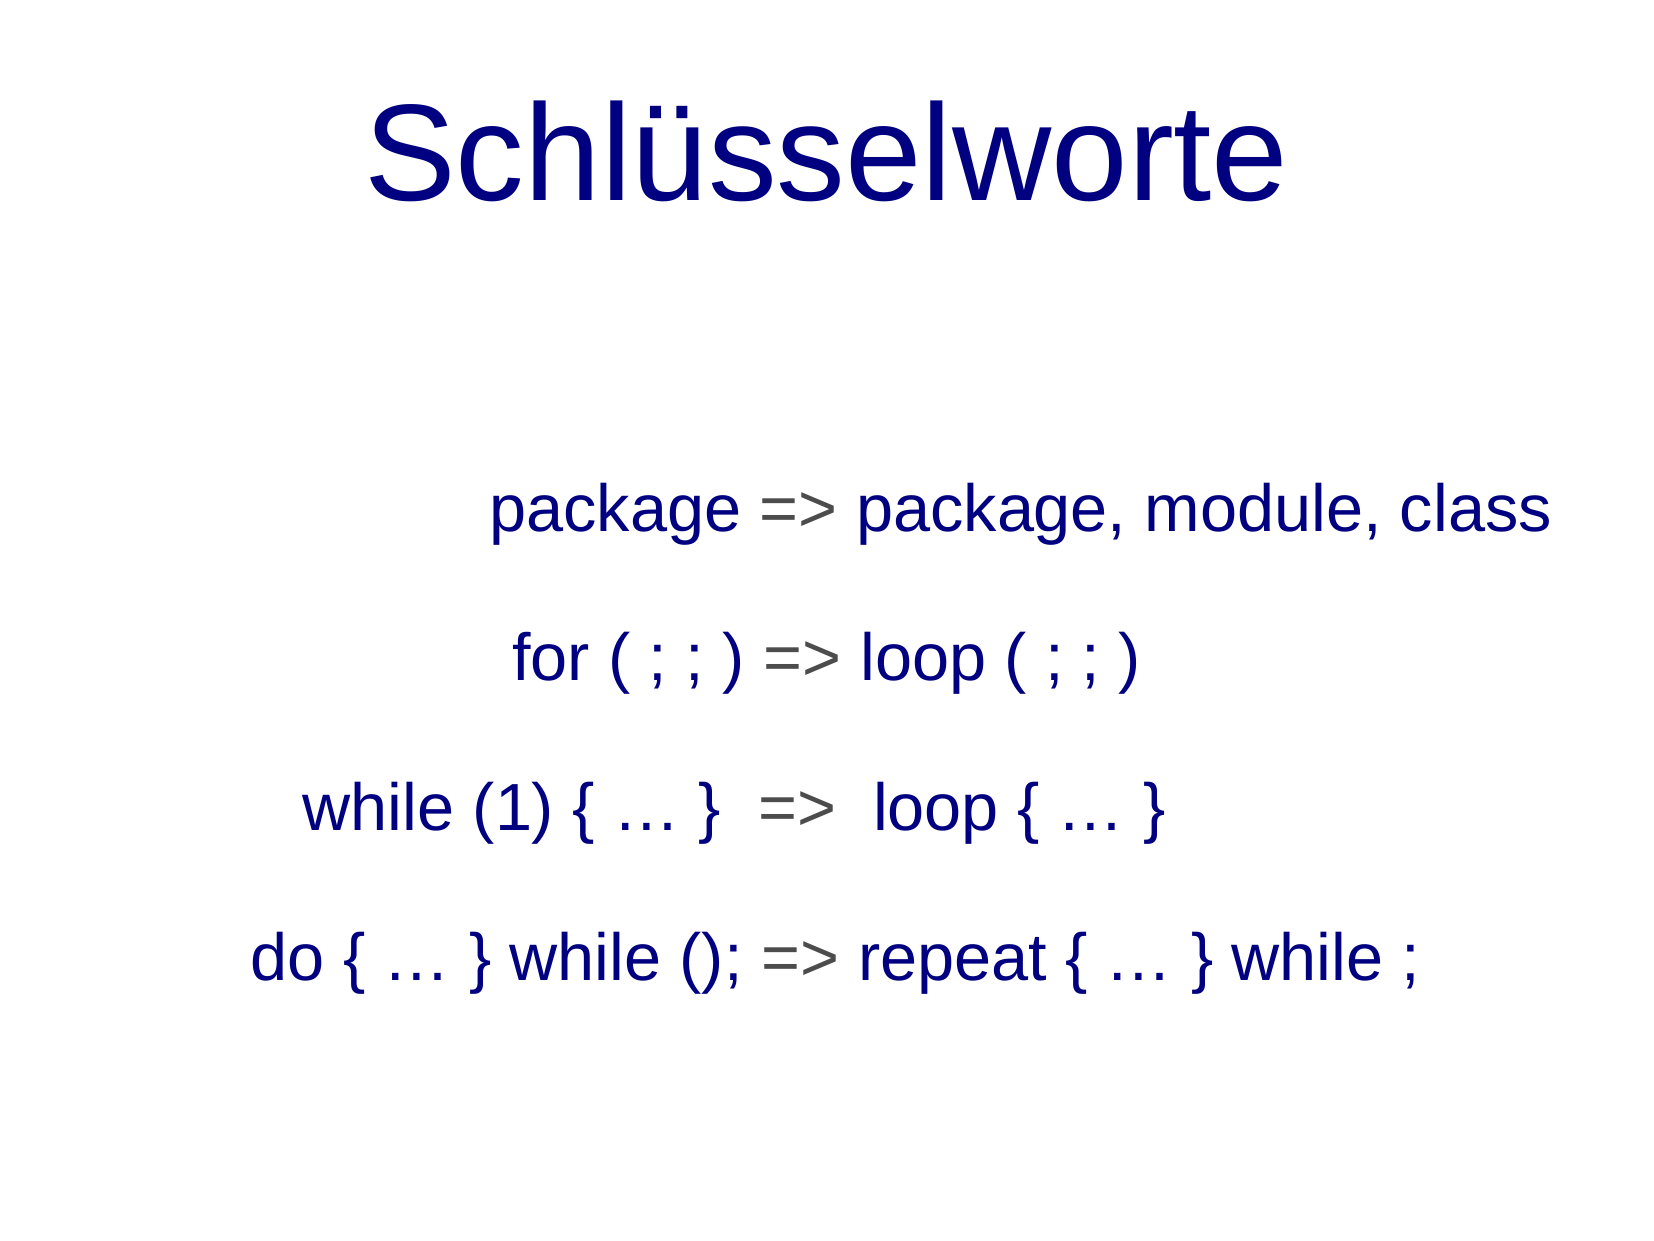

# Schlüsselworte
 package => package, module, class
for ( ; ; ) => loop ( ; ; )
while (1) { … } => loop { … }
 do { … } while (); => repeat { … } while ;